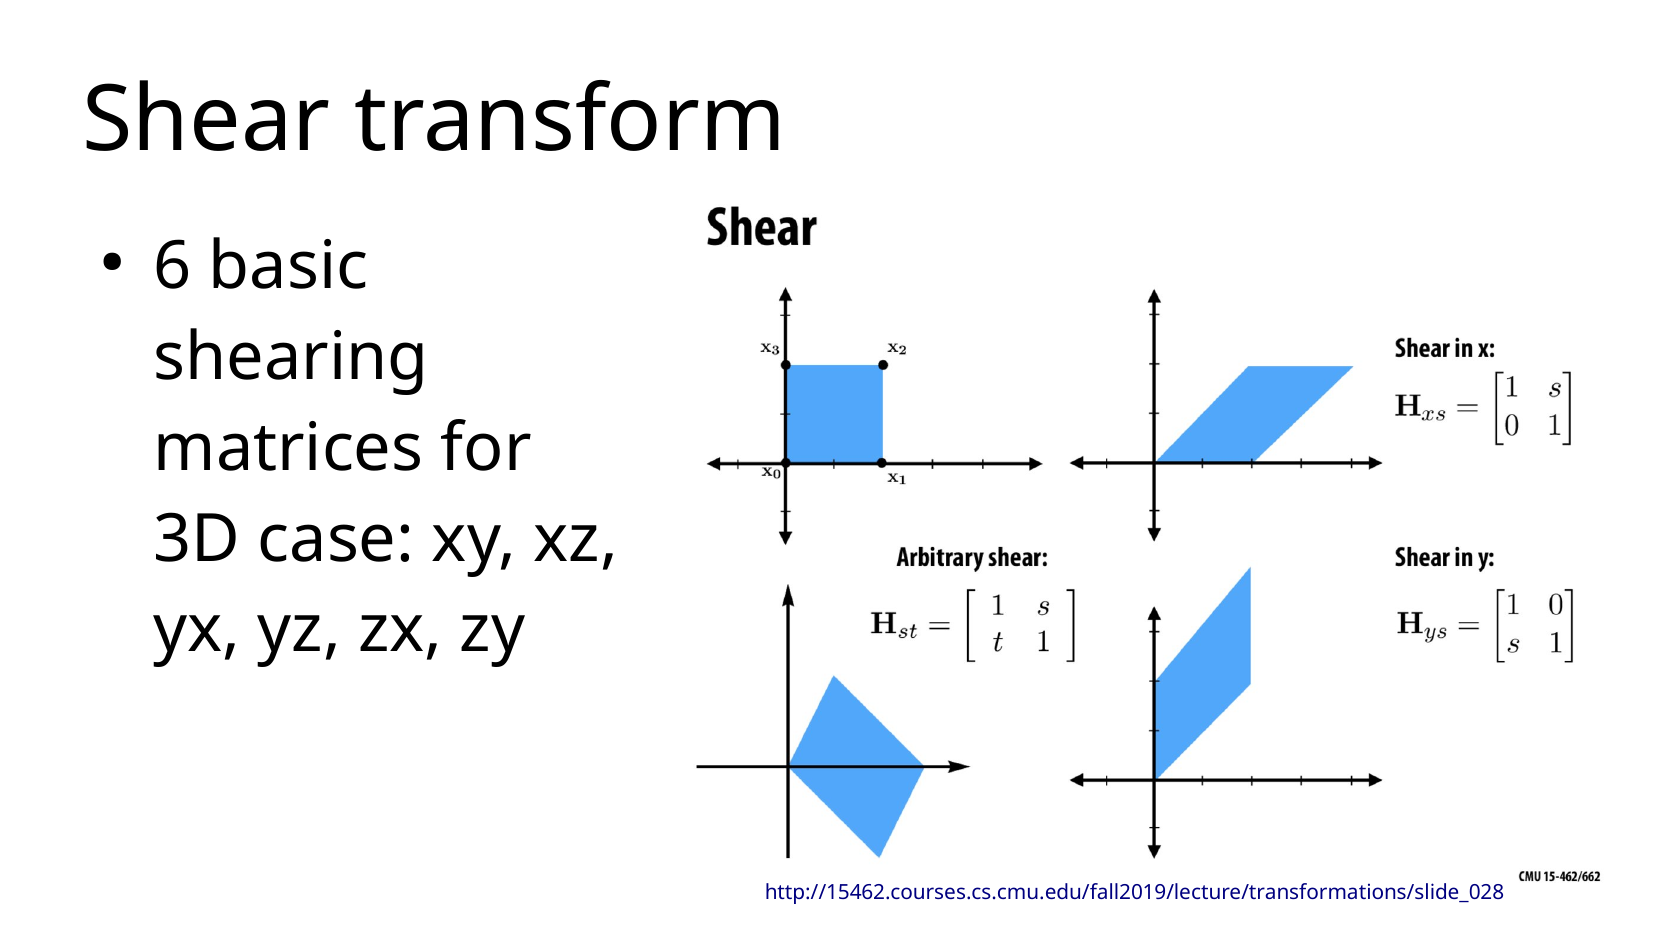

# Shear transform
6 basic shearing matrices for 3D case: xy, xz, yx, yz, zx, zy
53
http://15462.courses.cs.cmu.edu/fall2019/lecture/transformations/slide_028